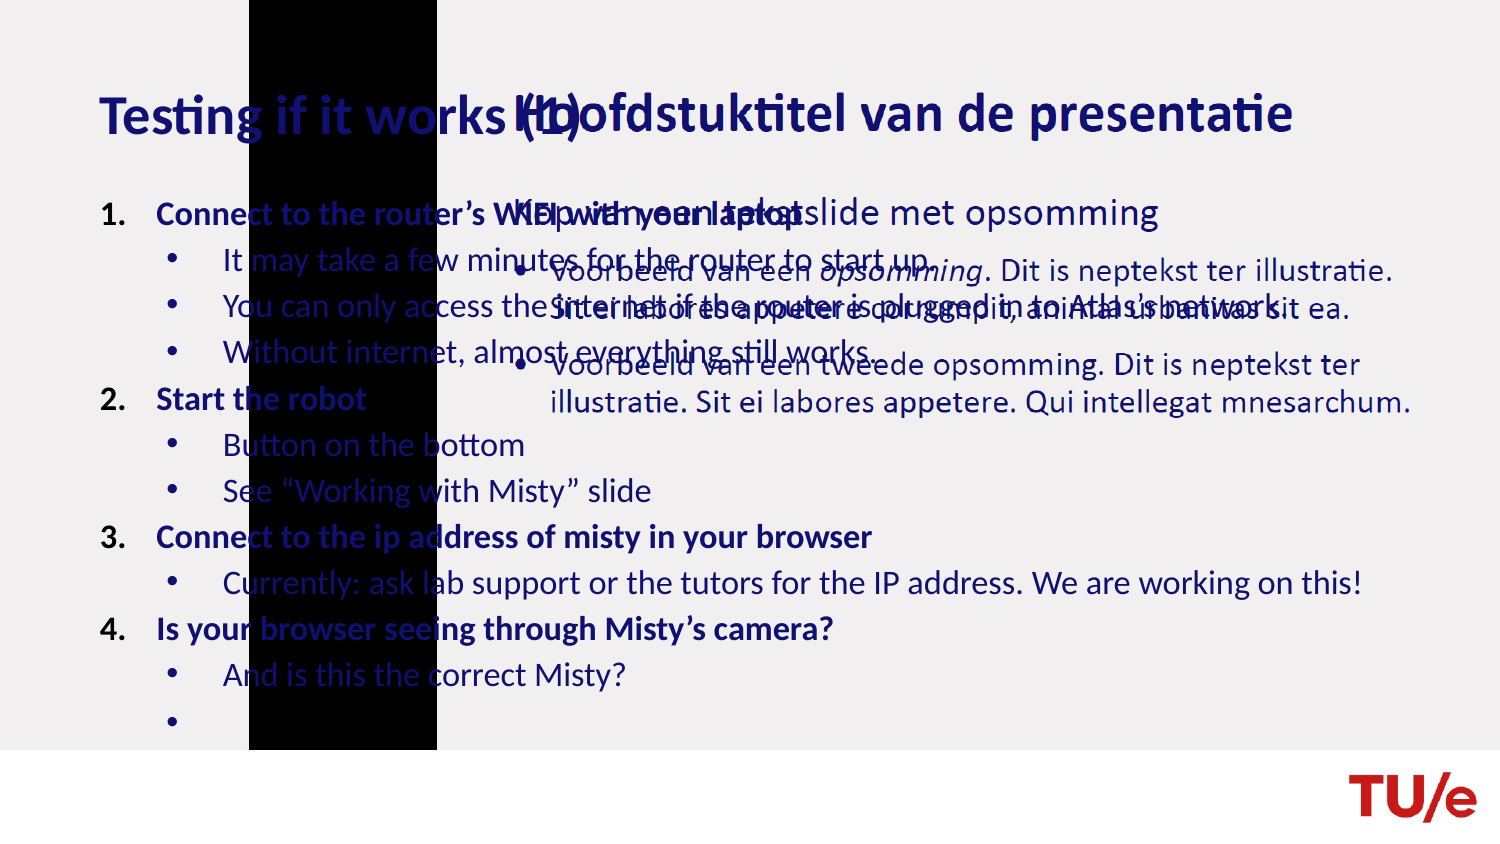

# Testing if it works (1)
Connect to the router’s WIFI with your laptop
It may take a few minutes for the router to start up.
You can only access the internet if the router is plugged in to Atlas’s network.
Without internet, almost everything still works.
Start the robot
Button on the bottom
See “Working with Misty” slide
Connect to the ip address of misty in your browser
Currently: ask lab support or the tutors for the IP address. We are working on this!
Is your browser seeing through Misty’s camera?
And is this the correct Misty?